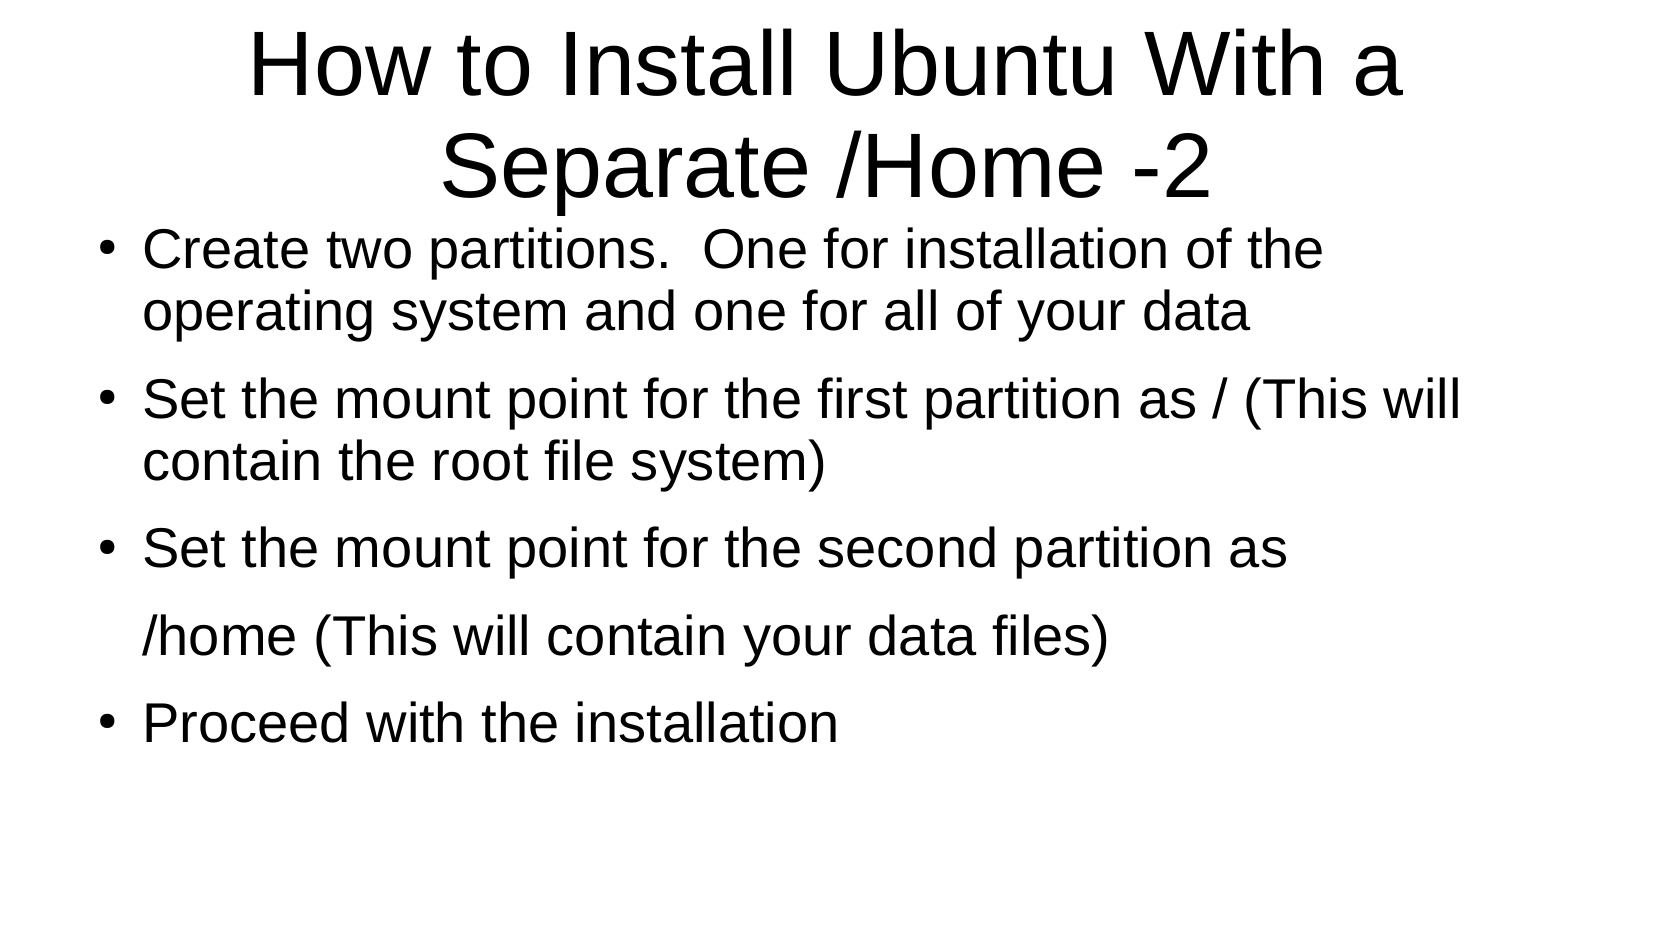

# How to Install Ubuntu With a Separate /Home -2
Create two partitions. One for installation of the operating system and one for all of your data
Set the mount point for the first partition as / (This will contain the root file system)
Set the mount point for the second partition as
/home (This will contain your data files)
Proceed with the installation